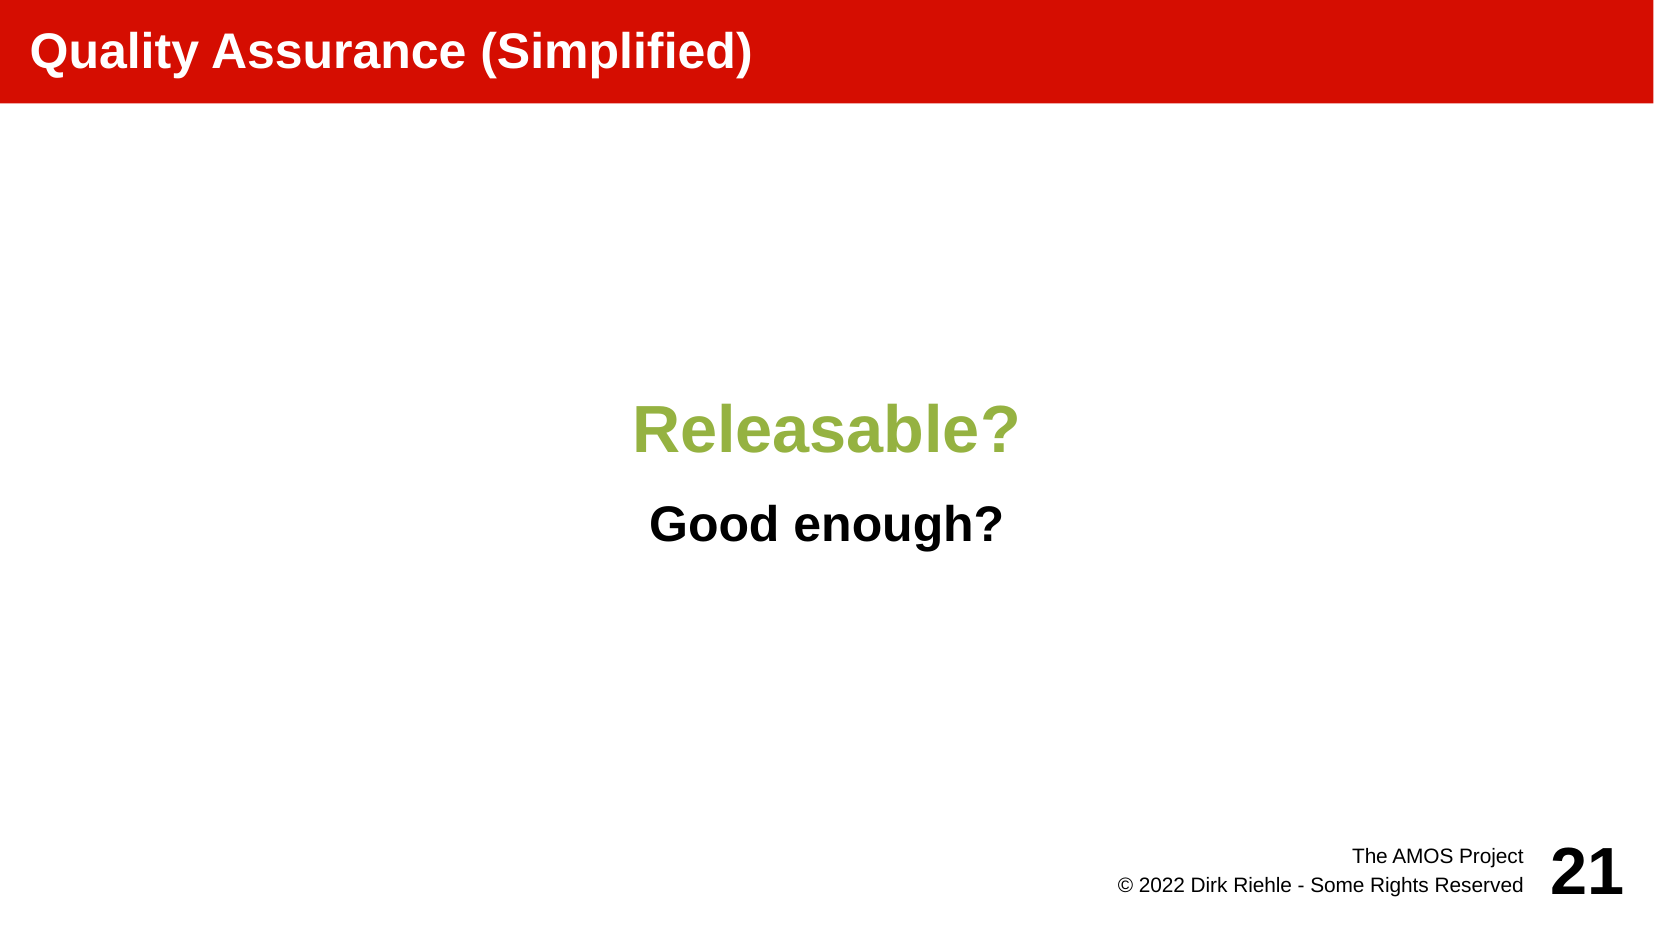

# Quality Assurance (Simplified)
Releasable?
Good enough?
The AMOS Project
21
© 2022 Dirk Riehle - Some Rights Reserved